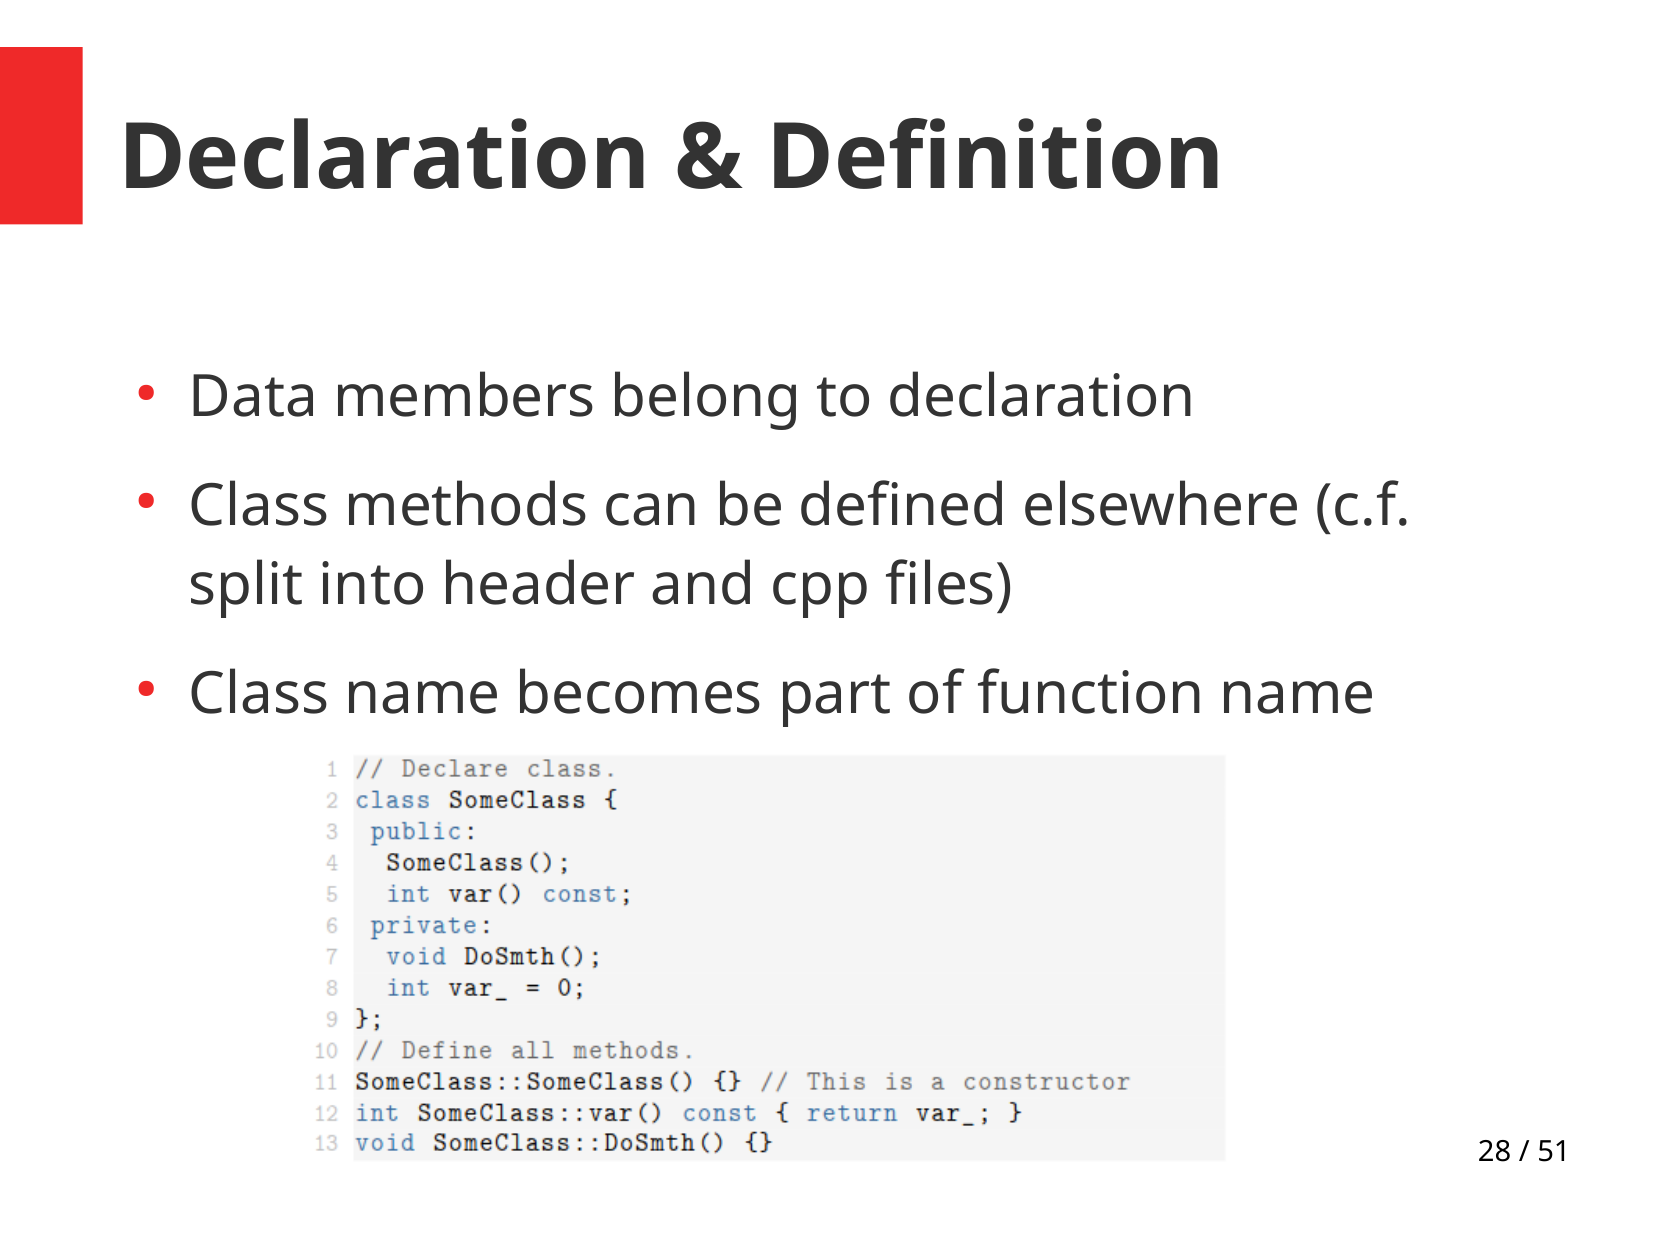

# Declaration & Definition
Data members belong to declaration
Class methods can be defined elsewhere (c.f. split into header and cpp files)
Class name becomes part of function name
28